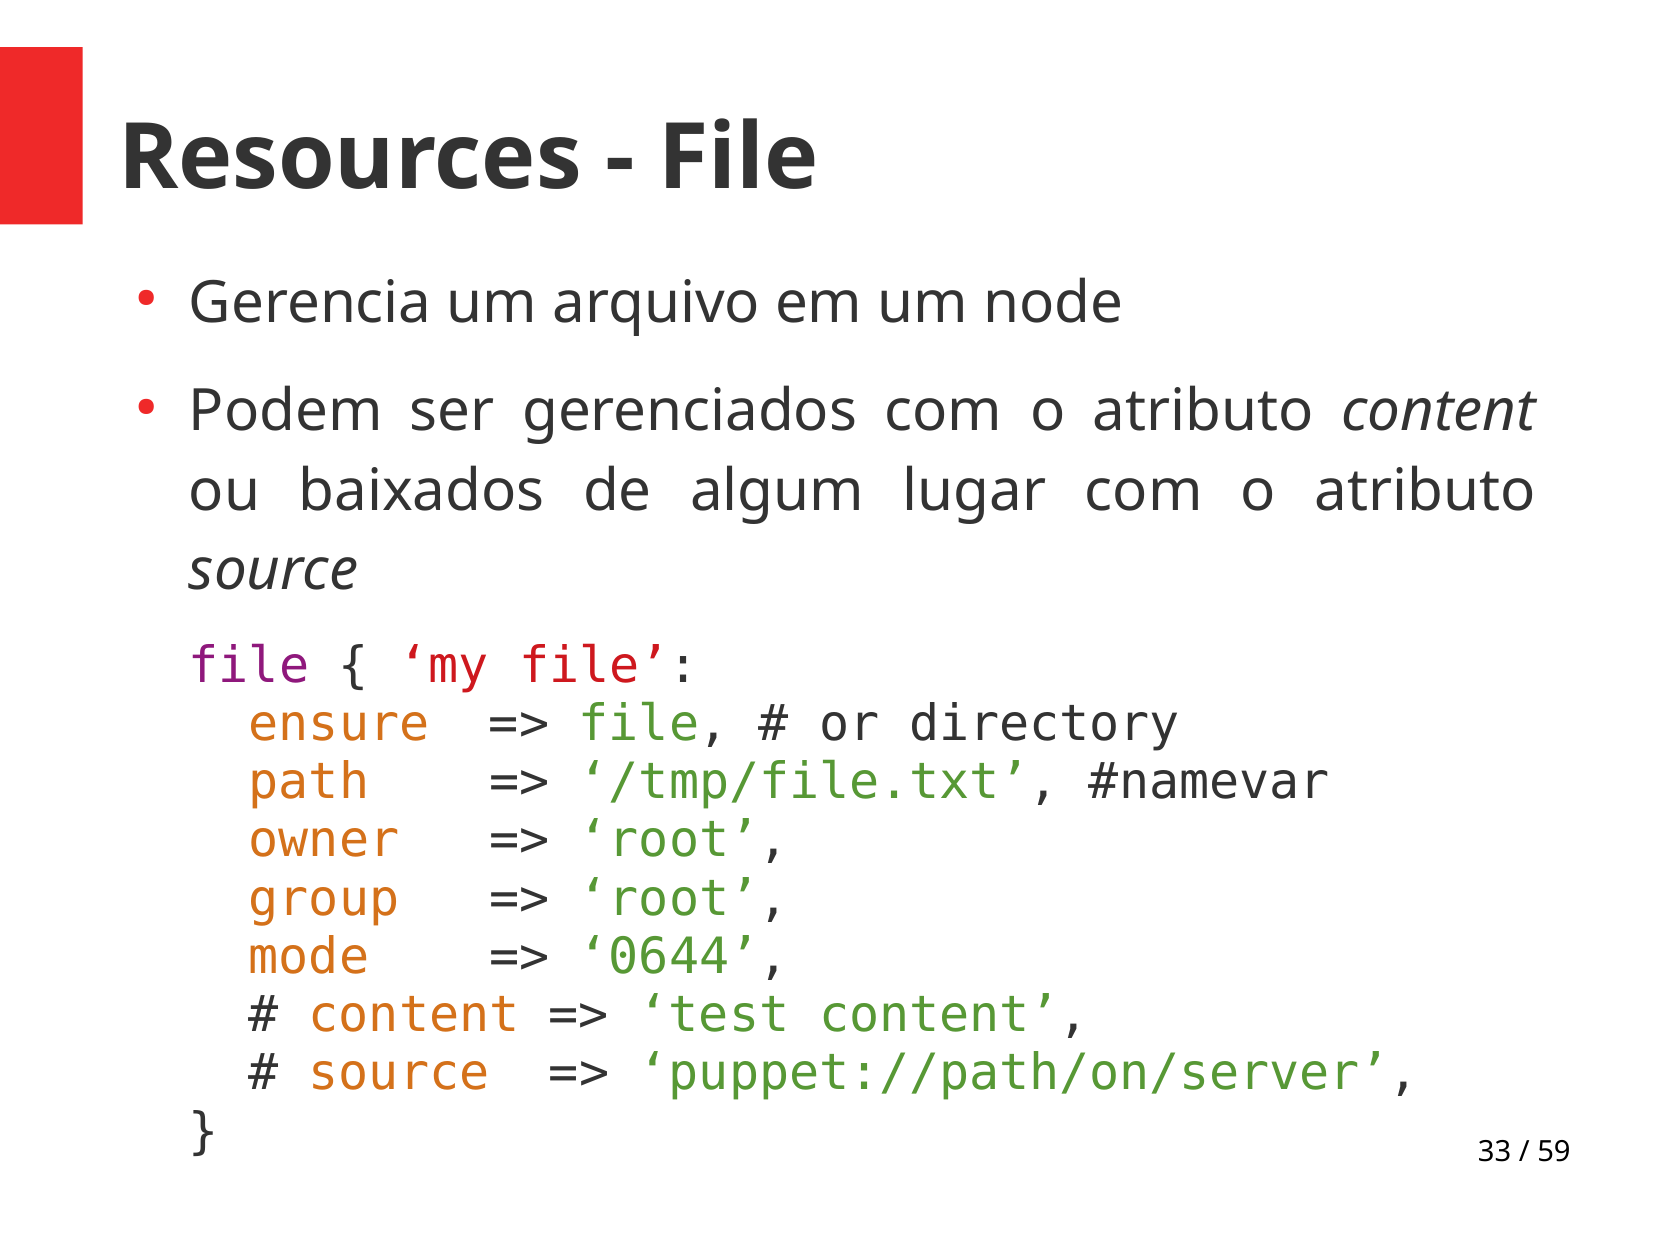

# Resources - File
Gerencia um arquivo em um node
Podem ser gerenciados com o atributo content ou baixados de algum lugar com o atributo source
file { ‘my file’:
 ensure => file, # or directory
 path => ‘/tmp/file.txt’, #namevar
 owner => ‘root’,
 group => ‘root’,
 mode => ‘0644’,
 # content => ‘test content’,
 # source => ‘puppet://path/on/server’,
}
33